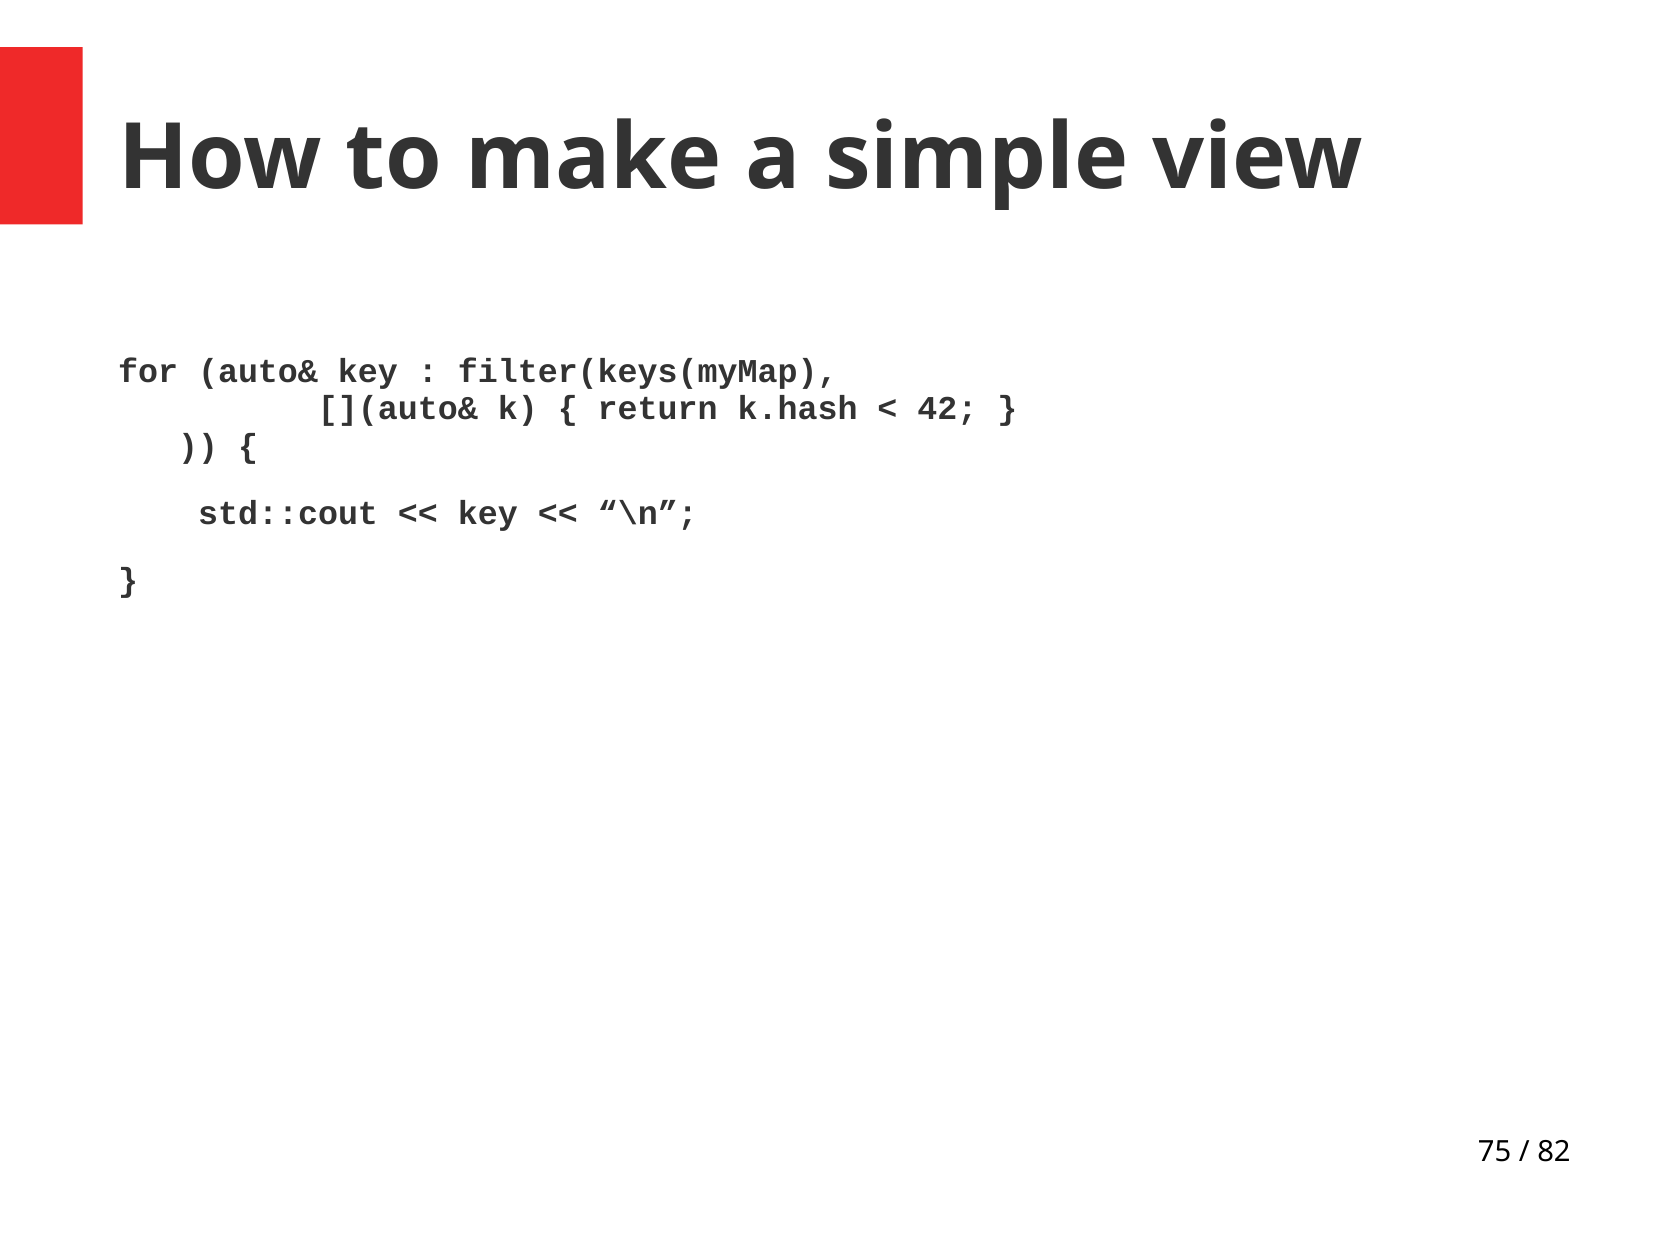

# How to make a simple view
for (auto& key : filter(keys(myMap),
 [](auto& k) { return k.hash < 42; }
 )) {
 std::cout << key << “\n”;
}
75